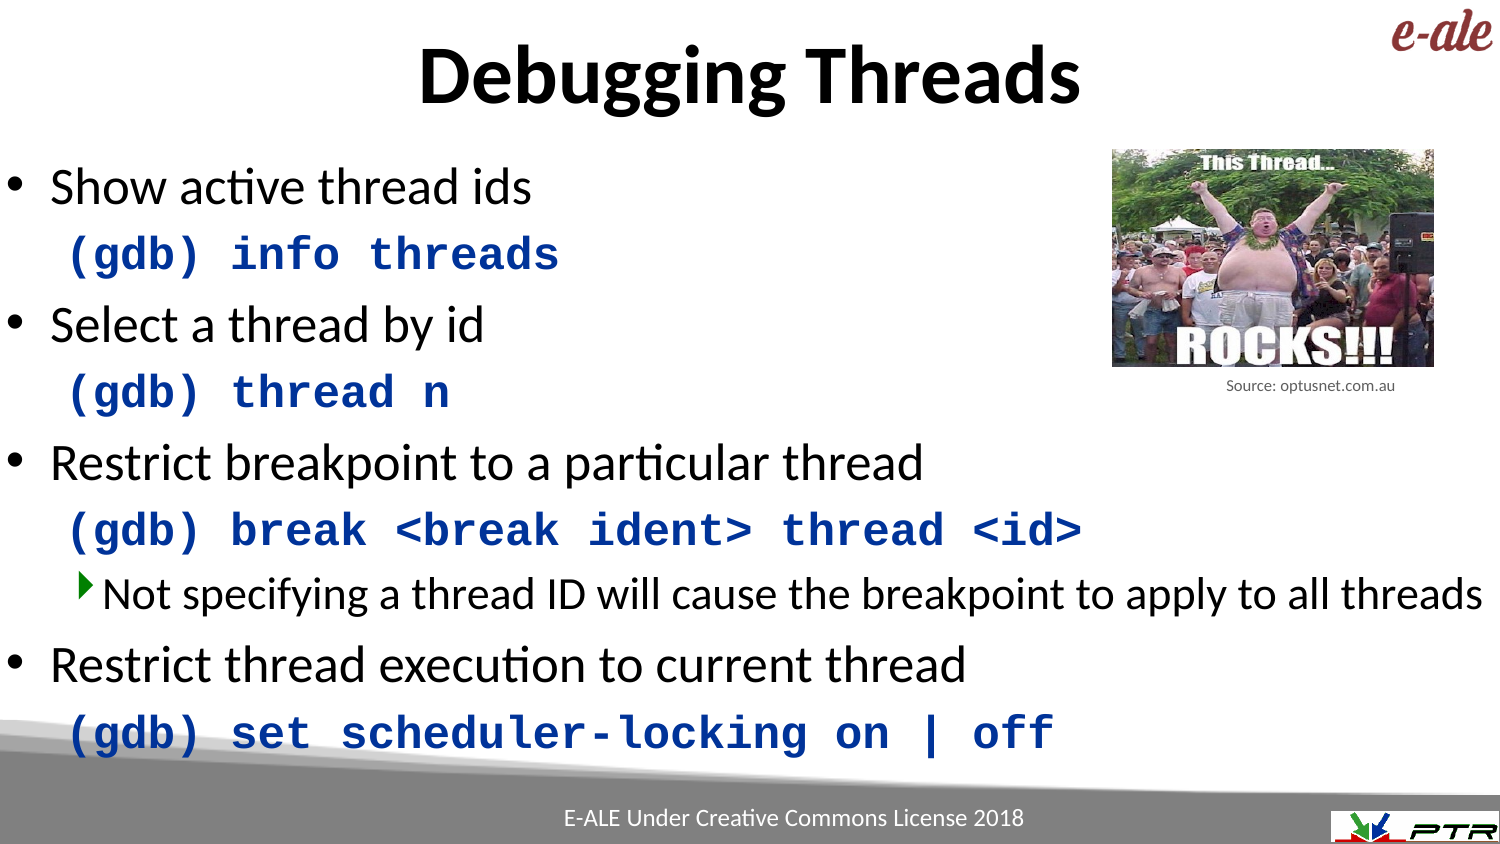

# Debugging Threads
Show active thread ids
(gdb) info threads
Select a thread by id
(gdb) thread n
Restrict breakpoint to a particular thread
(gdb) break <break ident> thread <id>
Not specifying a thread ID will cause the breakpoint to apply to all threads
Restrict thread execution to current thread
(gdb) set scheduler-locking on | off
Source: optusnet.com.au